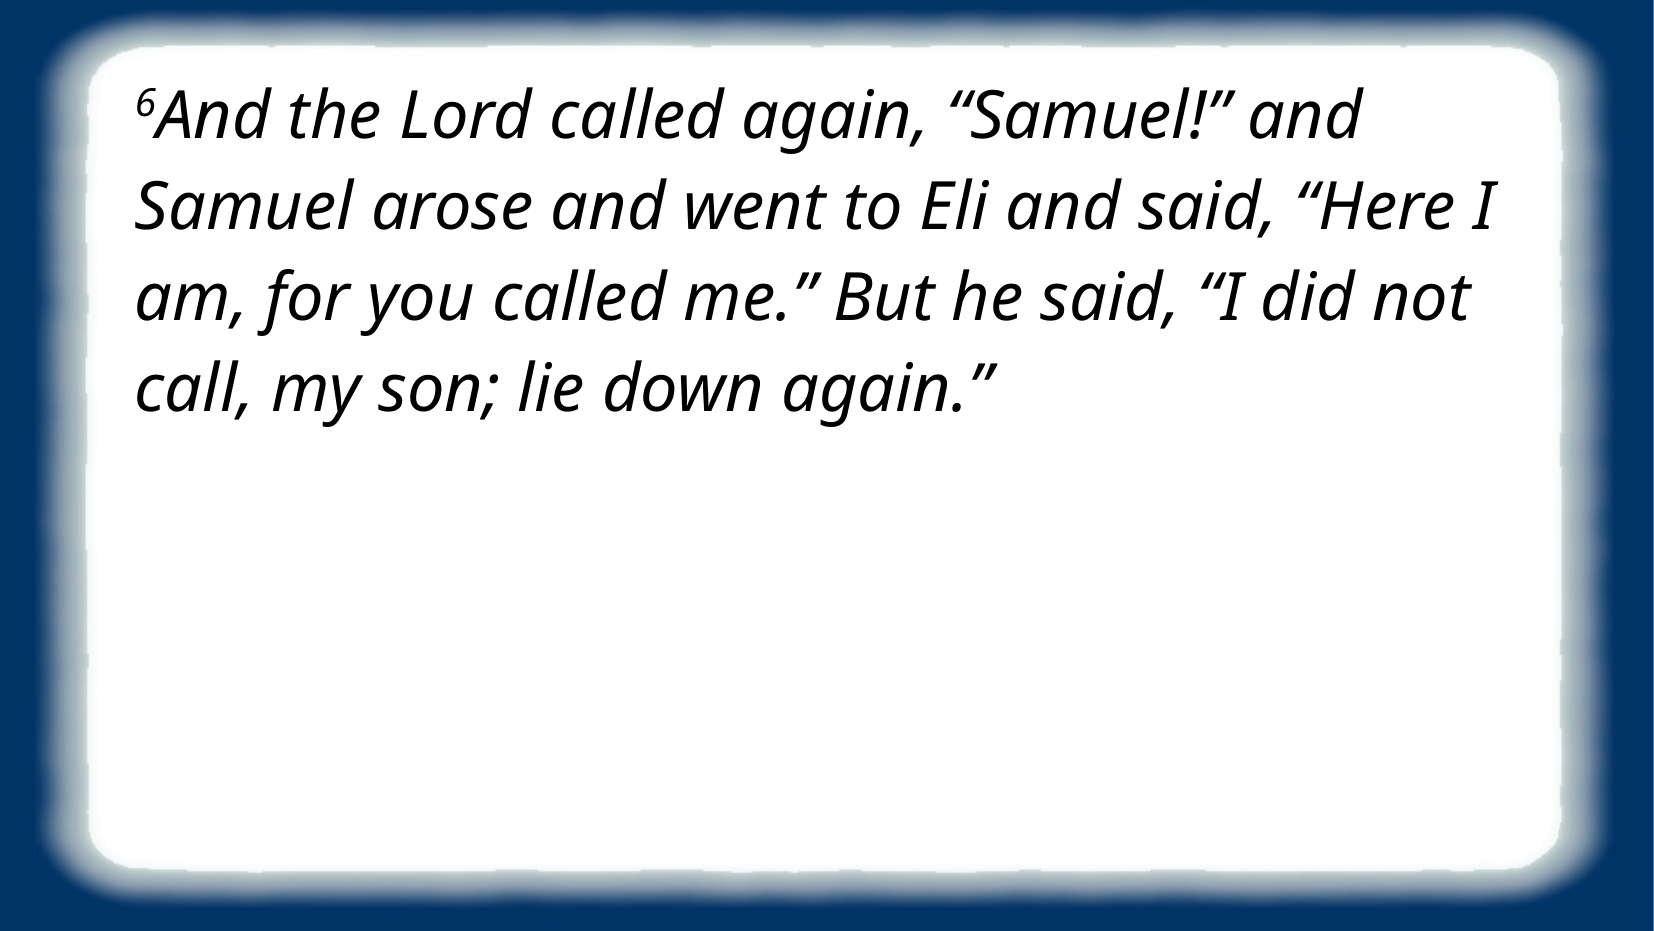

6And the Lord called again, “Samuel!” and Samuel arose and went to Eli and said, “Here I am, for you called me.” But he said, “I did not call, my son; lie down again.”